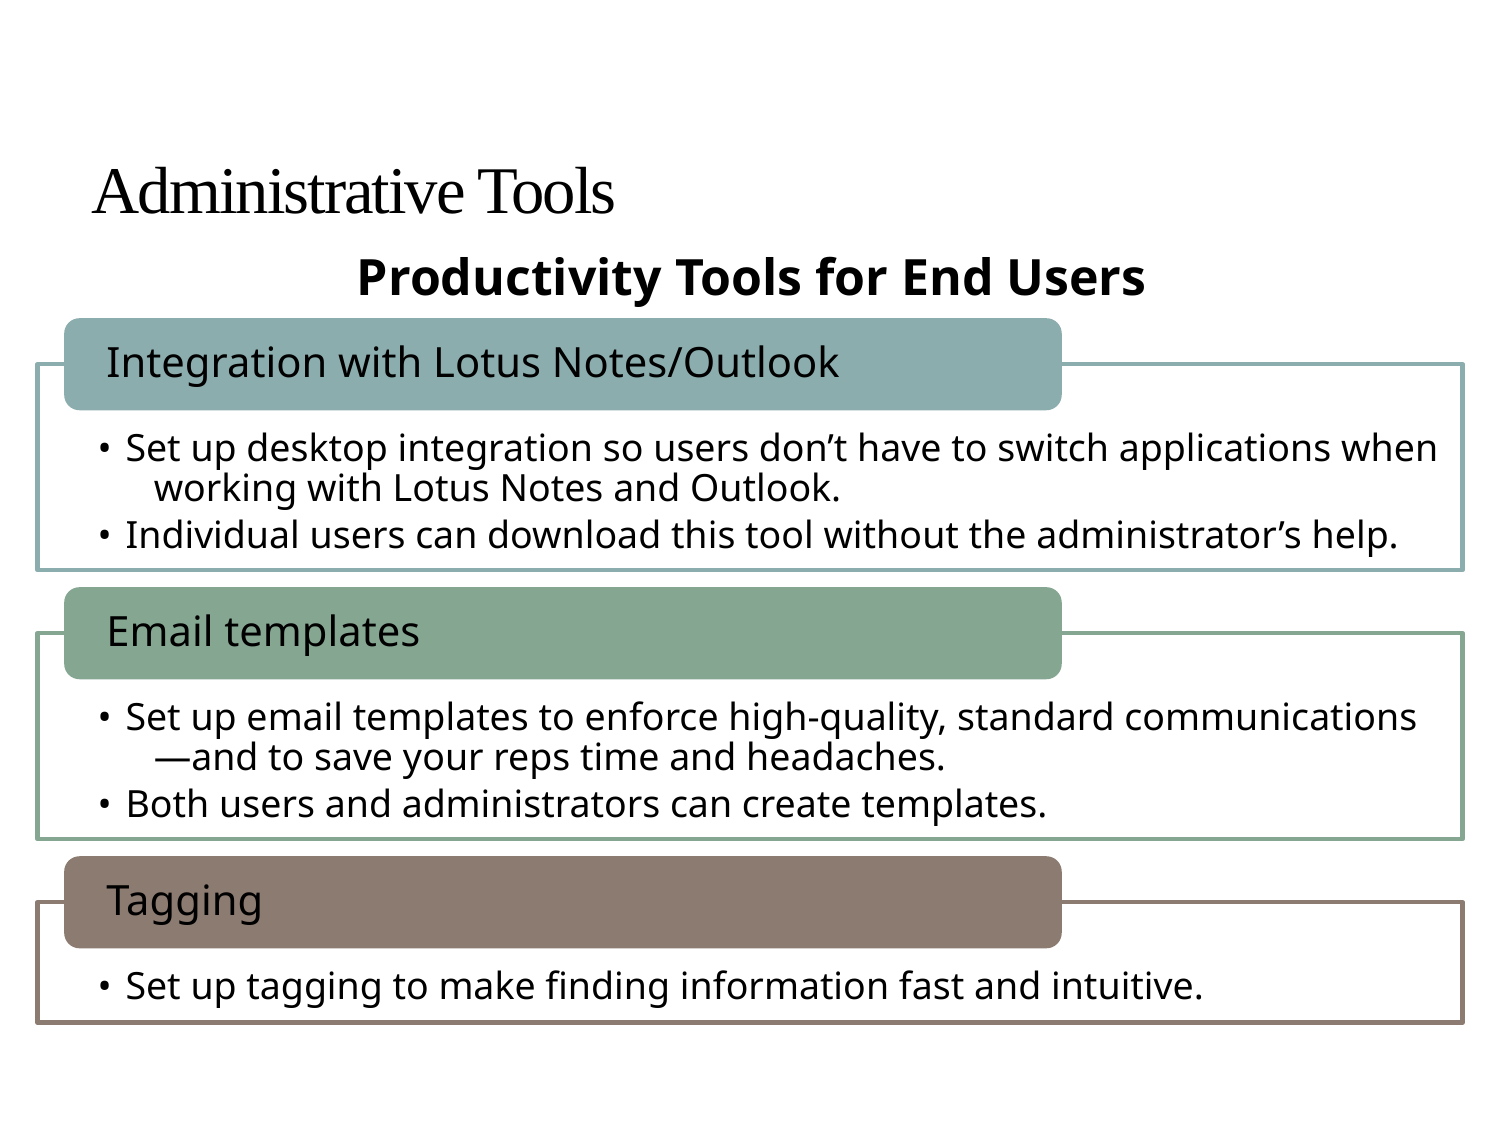

# Administrative Tools
Productivity Tools for End Users
Integration with Lotus Notes/Outlook
Set up desktop integration so users don’t have to switch applications when working with Lotus Notes and Outlook.
Individual users can download this tool without the administrator’s help.
Email templates
Set up email templates to enforce high-quality, standard communications—and to save your reps time and headaches.
Both users and administrators can create templates.
Tagging
Set up tagging to make finding information fast and intuitive.